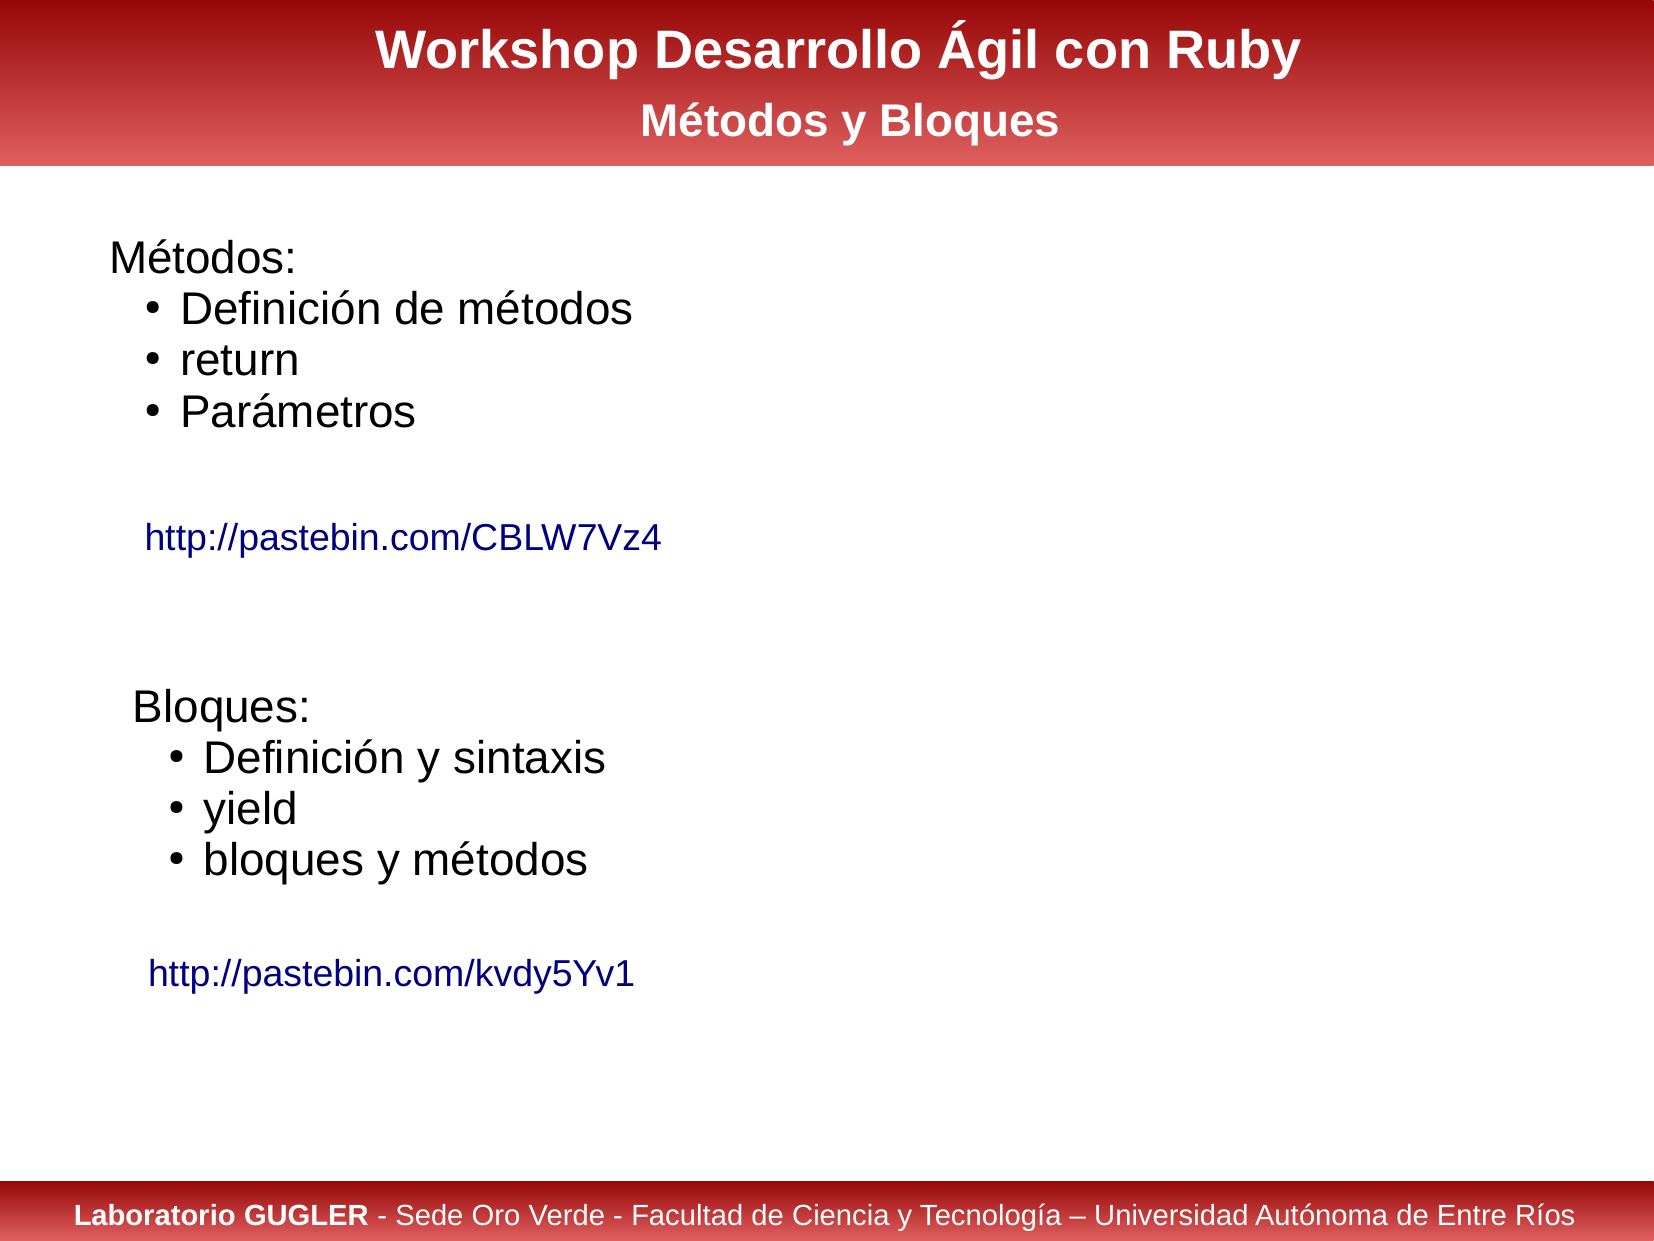

Workshop Desarrollo Ágil con Ruby
Métodos y Bloques
Métodos:
Definición de métodos
return
Parámetros
http://pastebin.com/CBLW7Vz4
Bloques:
Definición y sintaxis
yield
bloques y métodos
http://pastebin.com/kvdy5Yv1
Laboratorio GUGLER - Sede Oro Verde - Facultad de Ciencia y Tecnología – Universidad Autónoma de Entre Ríos